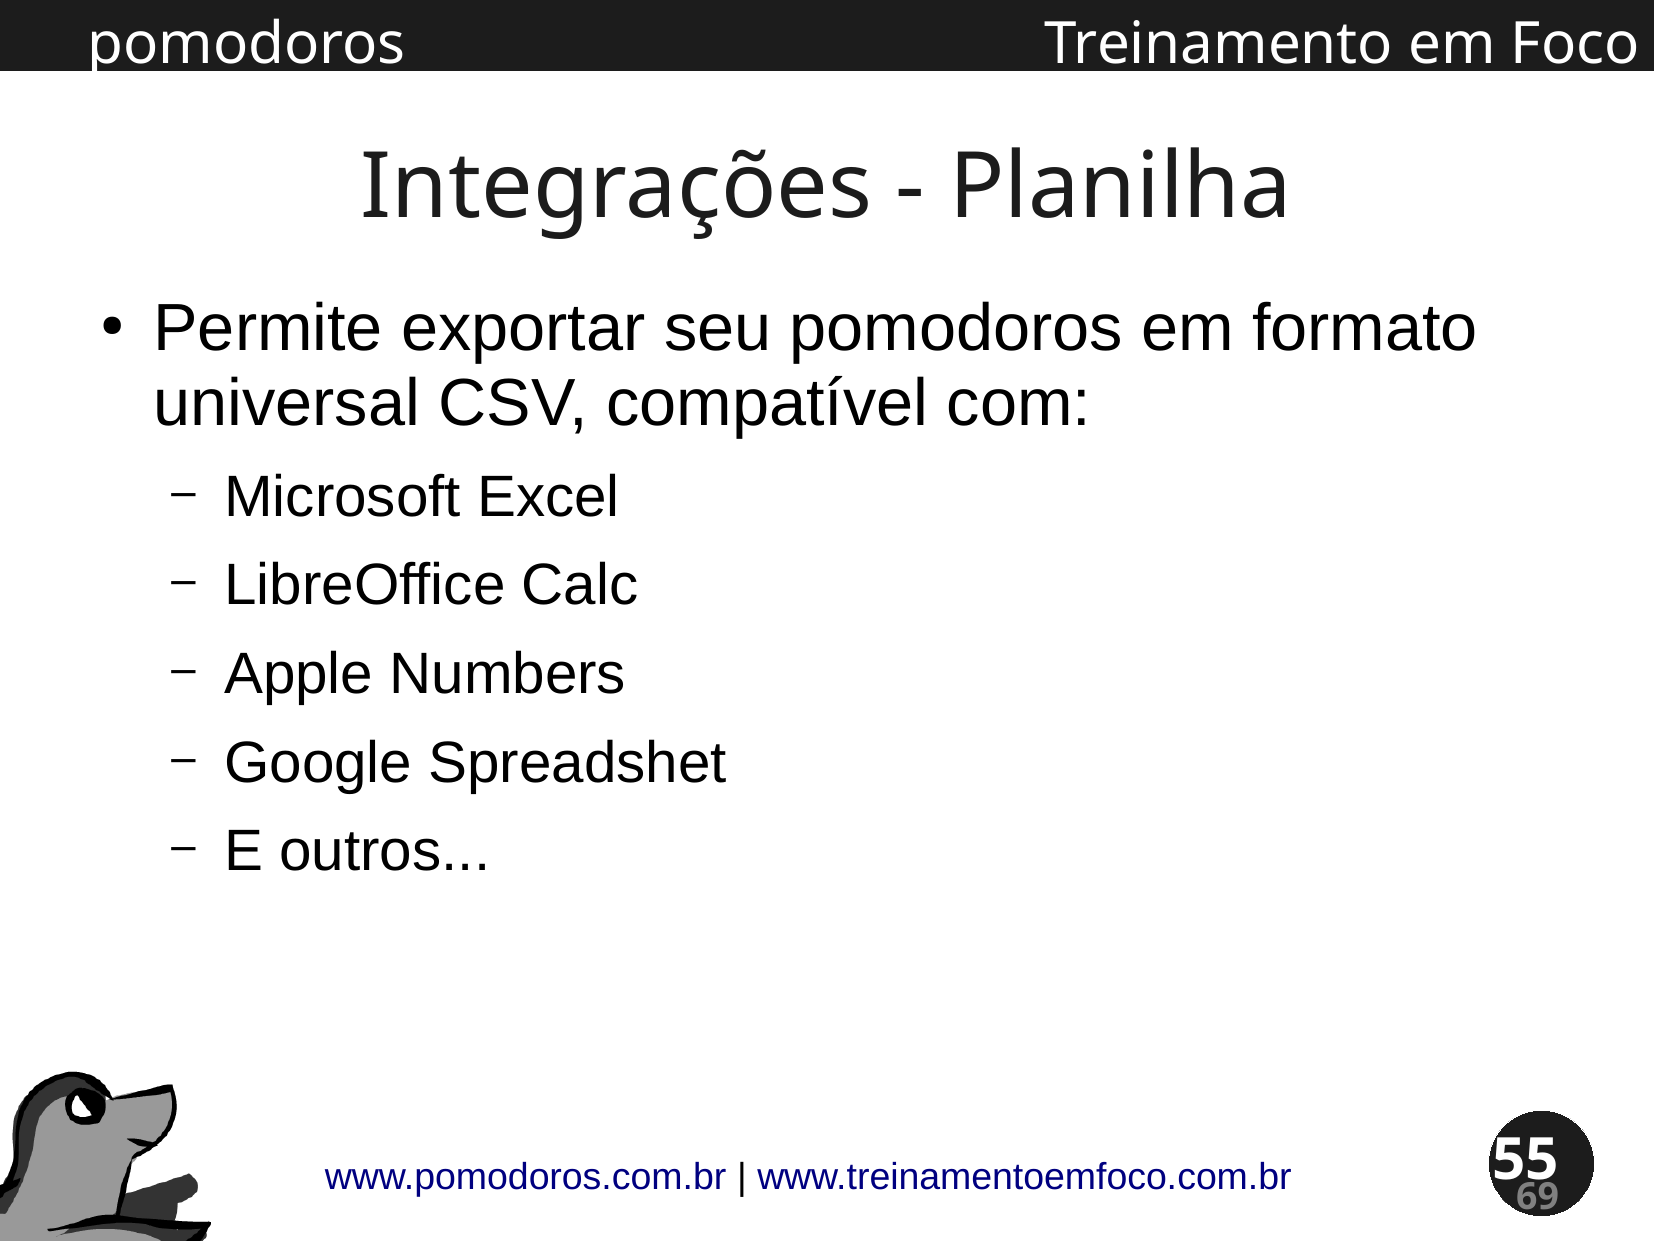

# Integrações - Planilha
Permite exportar seu pomodoros em formato universal CSV, compatível com:
Microsoft Excel
LibreOffice Calc
Apple Numbers
Google Spreadshet
E outros...